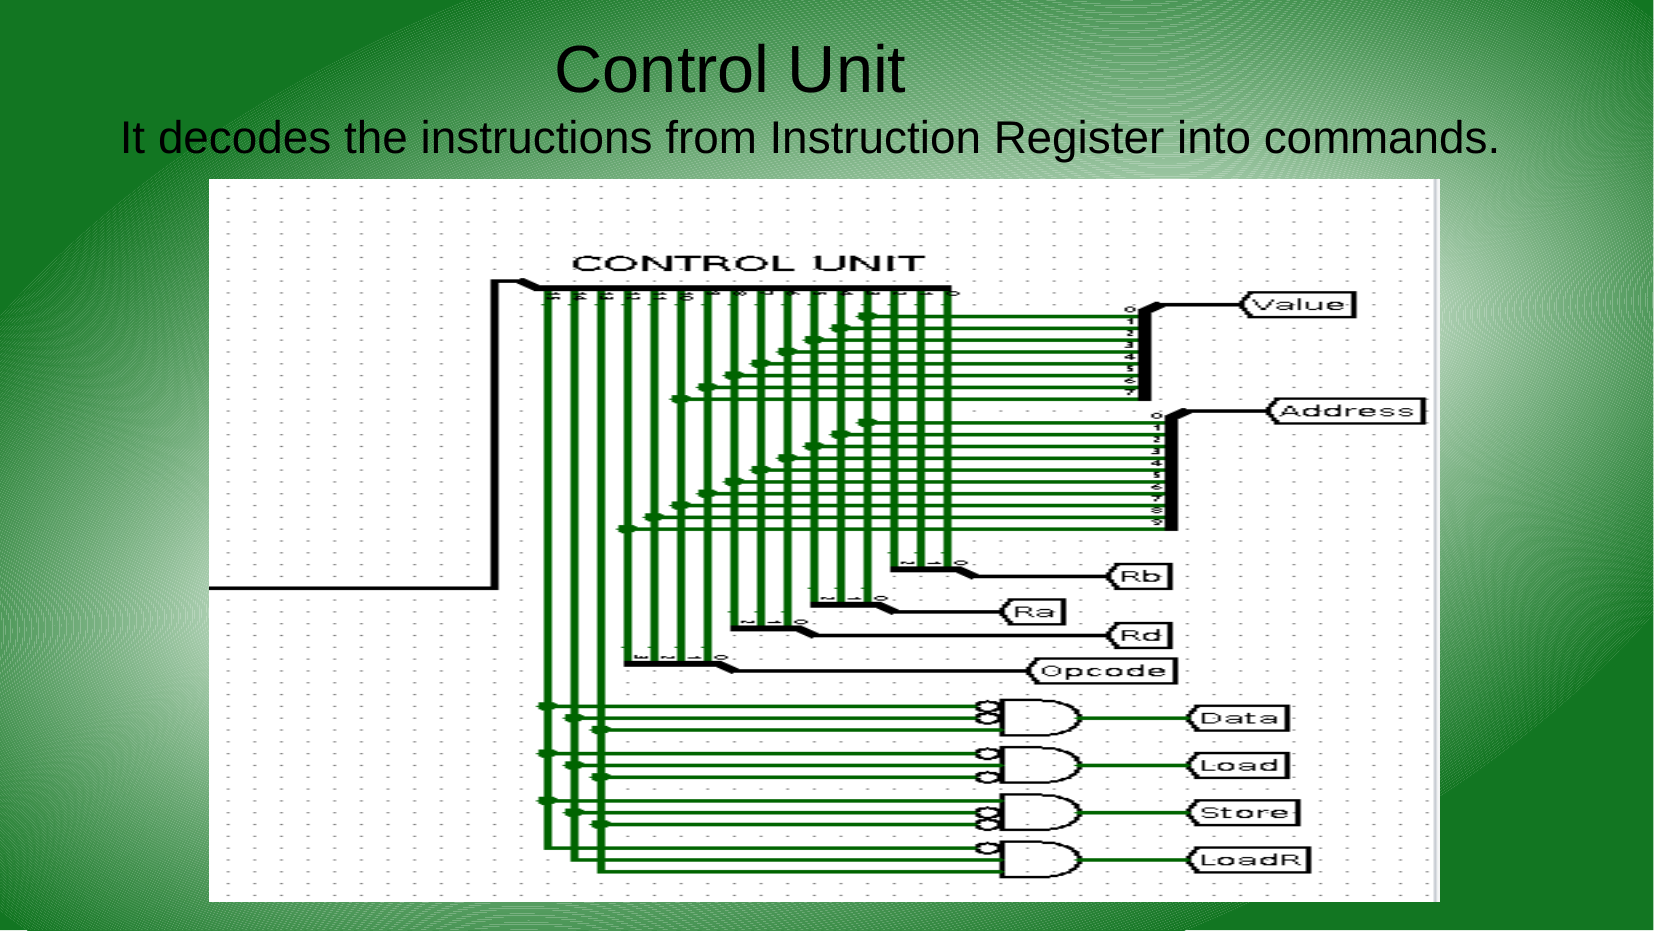

Control Unit
It decodes the instructions from Instruction Register into commands.